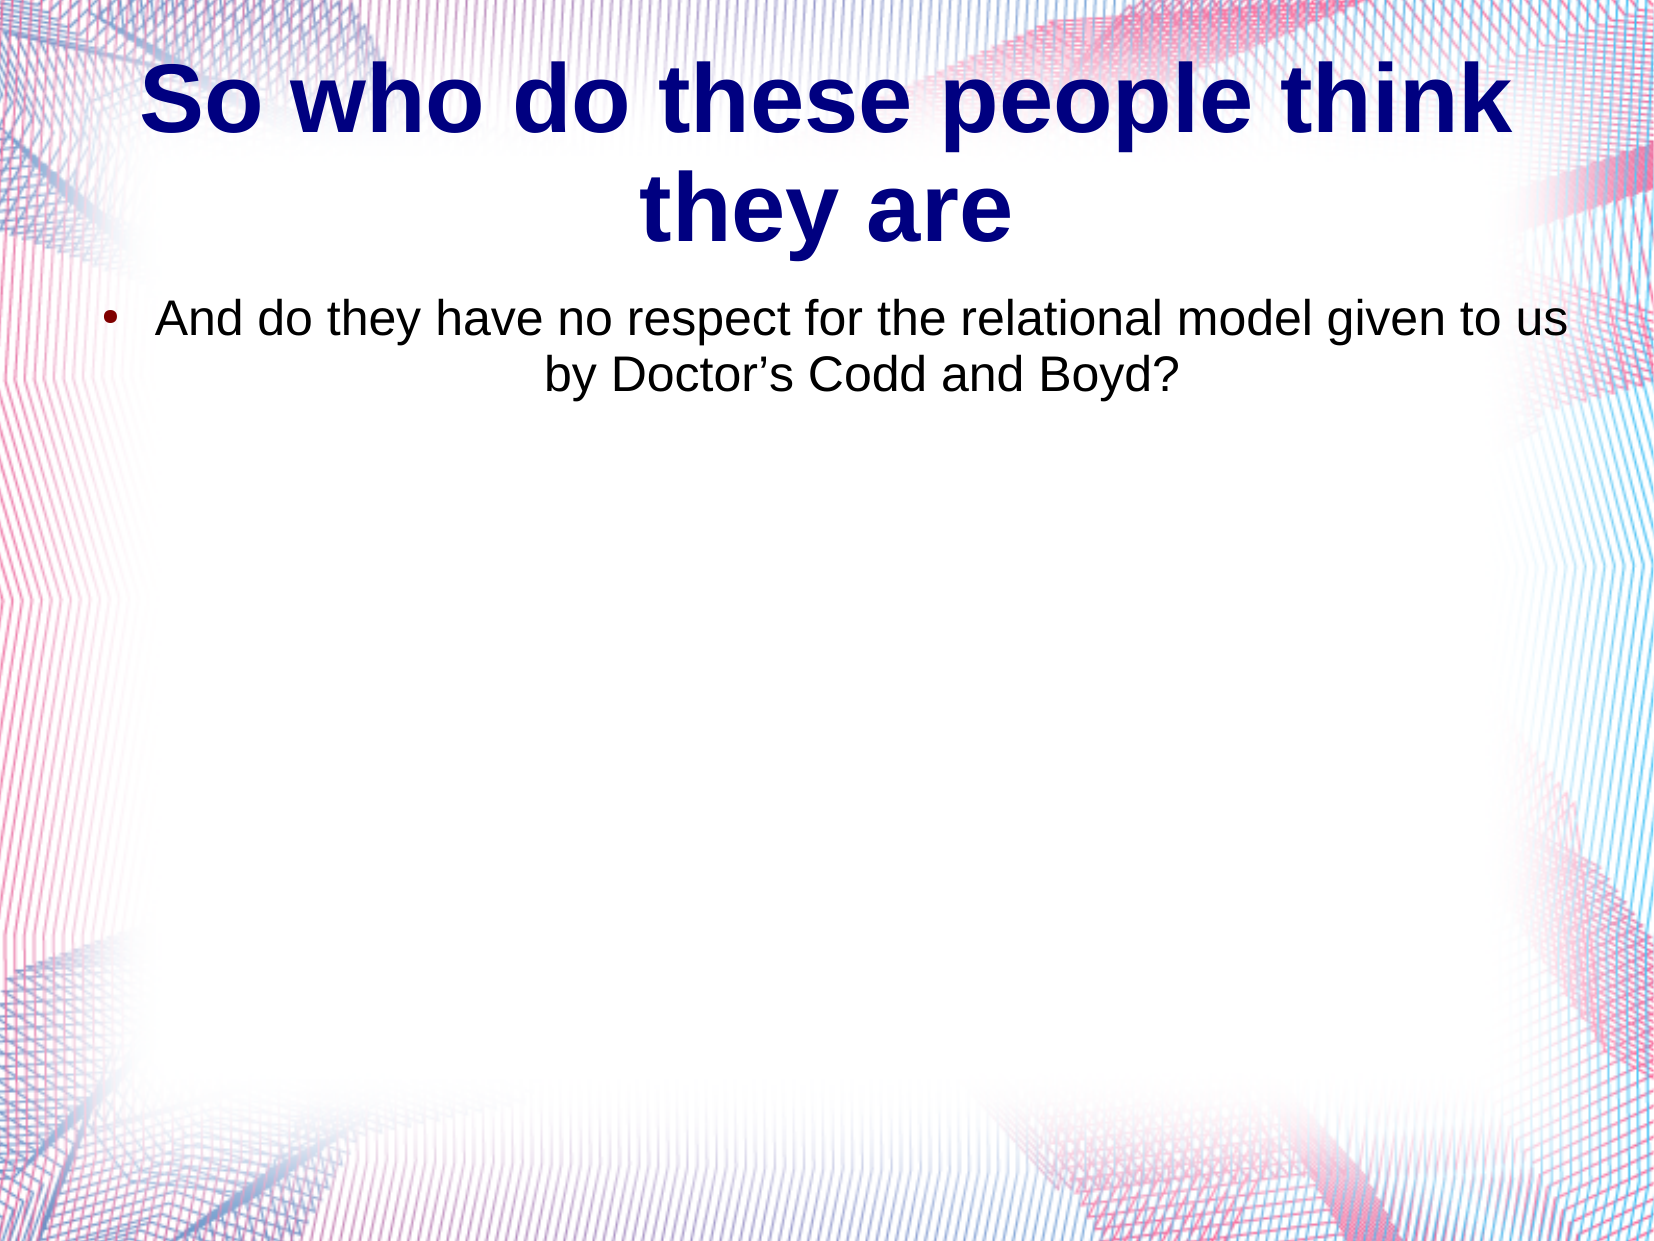

# So who do these people think they are
And do they have no respect for the relational model given to us by Doctor’s Codd and Boyd?